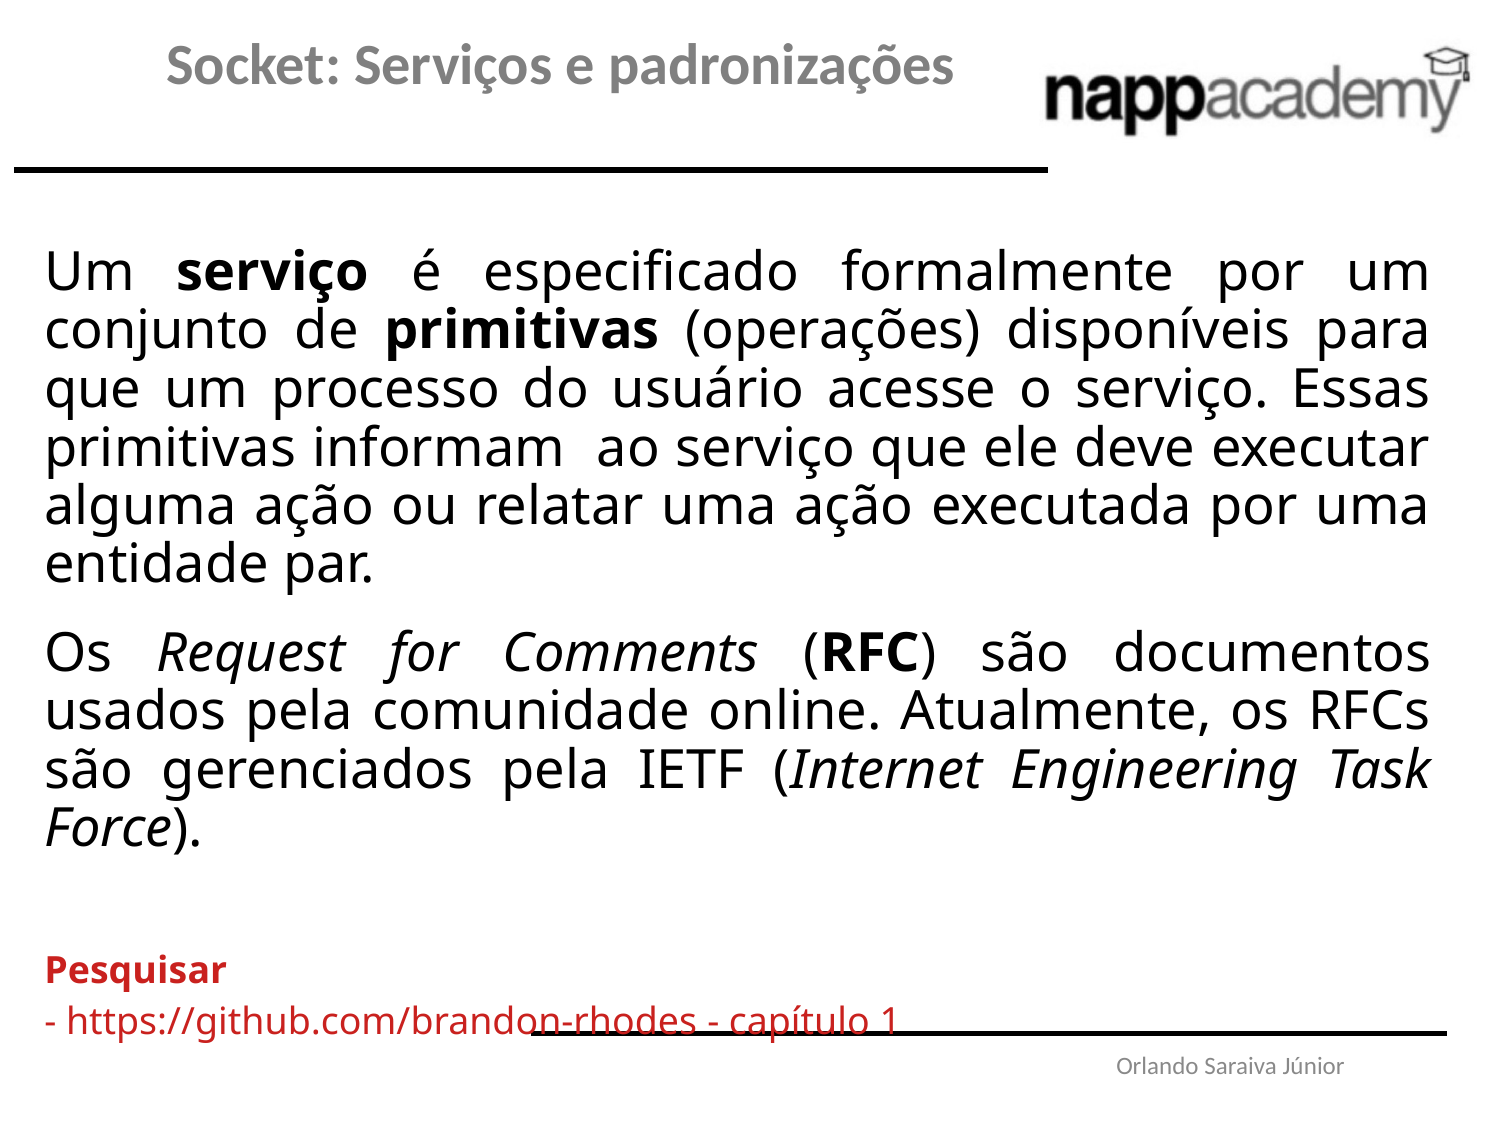

# Socket: Serviços e padronizações
Um serviço é especificado formalmente por um conjunto de primitivas (operações) disponíveis para que um processo do usuário acesse o serviço. Essas primitivas informam ao serviço que ele deve executar alguma ação ou relatar uma ação executada por uma entidade par.
Os Request for Comments (RFC) são documentos usados pela comunidade online. Atualmente, os RFCs são gerenciados pela IETF (Internet Engineering Task Force).
Pesquisar
- https://github.com/brandon-rhodes - capítulo 1